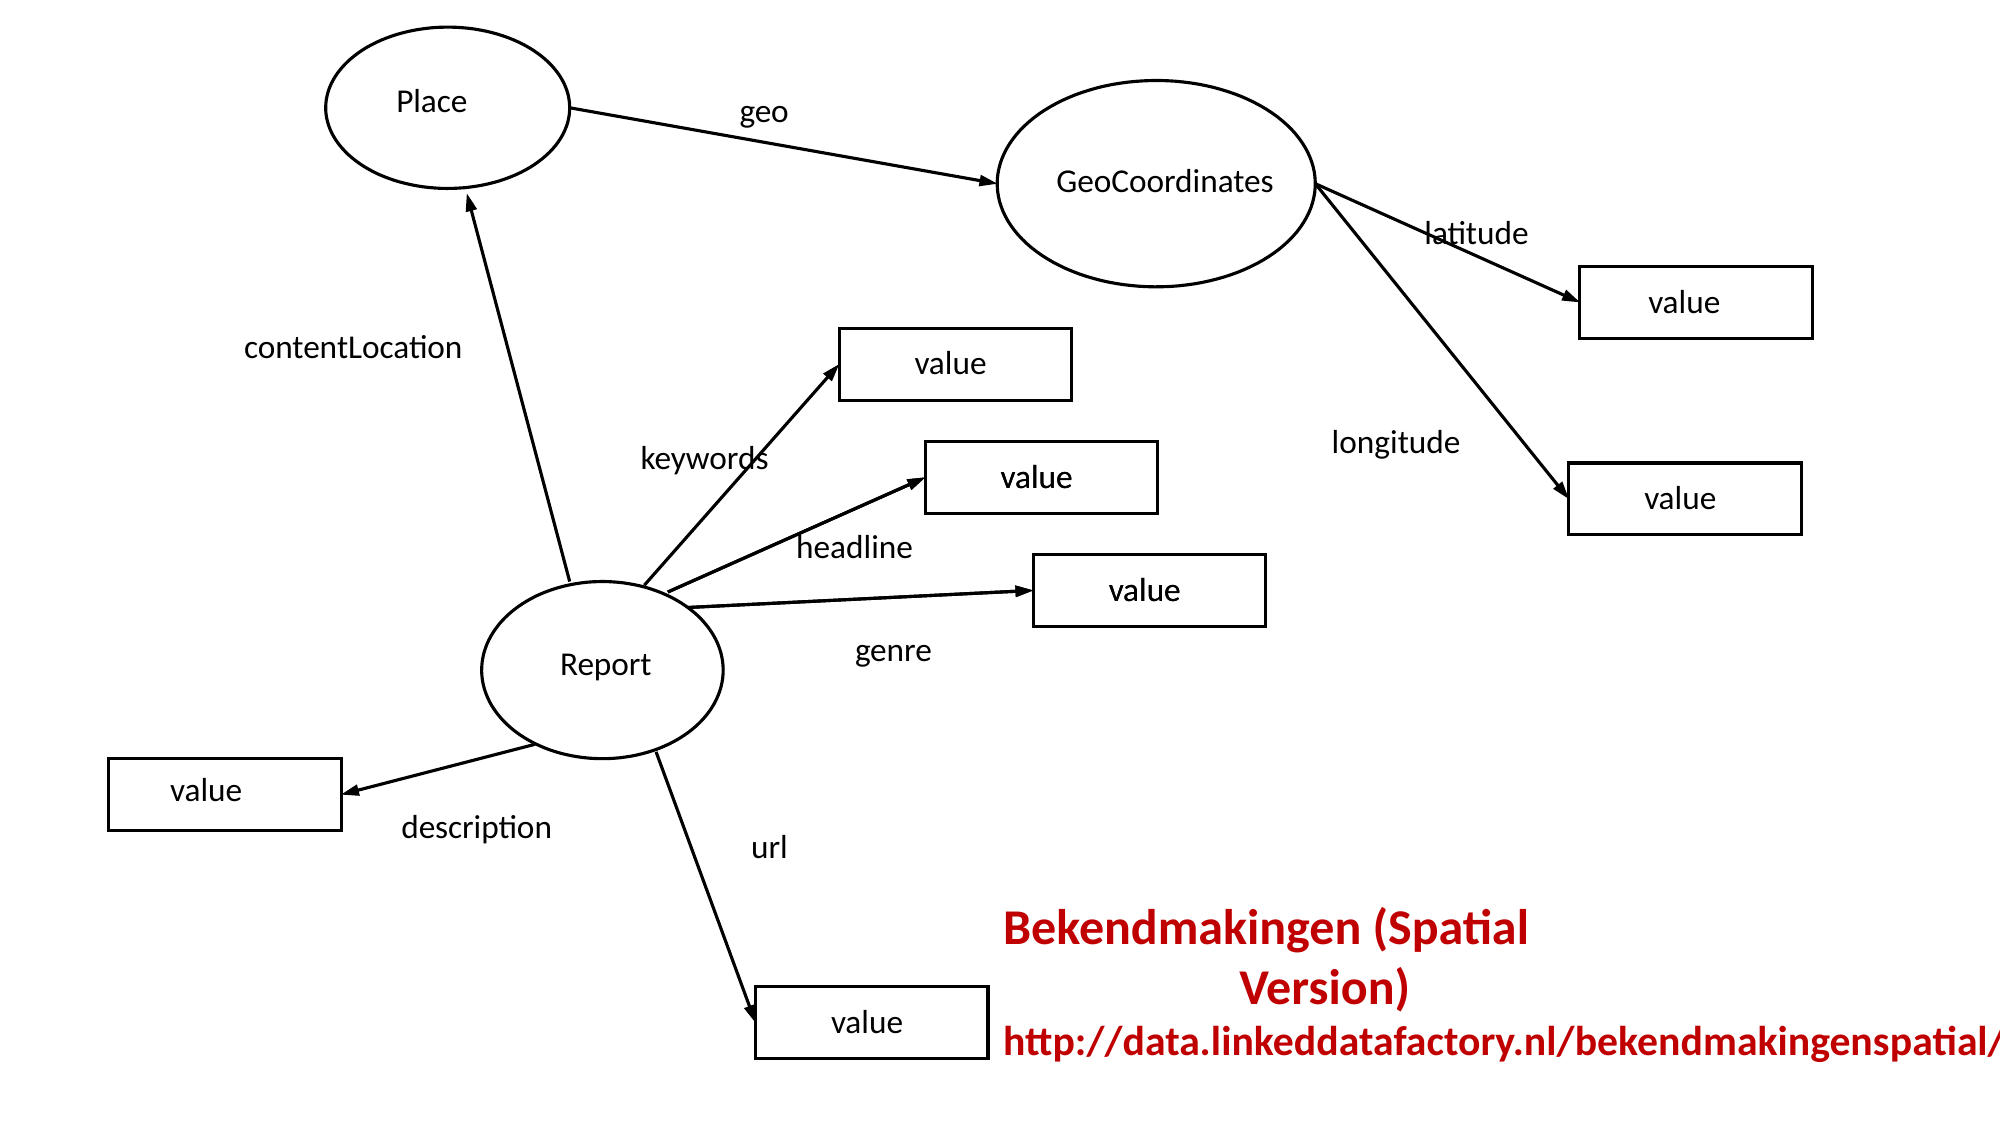

Place
GeoCoordinates
geo
latitude
value
contentLocation
keywords
value
longitude
headline
value
value
value
genre
value
value
Report
description
value
url
Bekendmakingen (Spatial
			 Version)
http://data.linkeddatafactory.nl/bekendmakingenspatial/
value